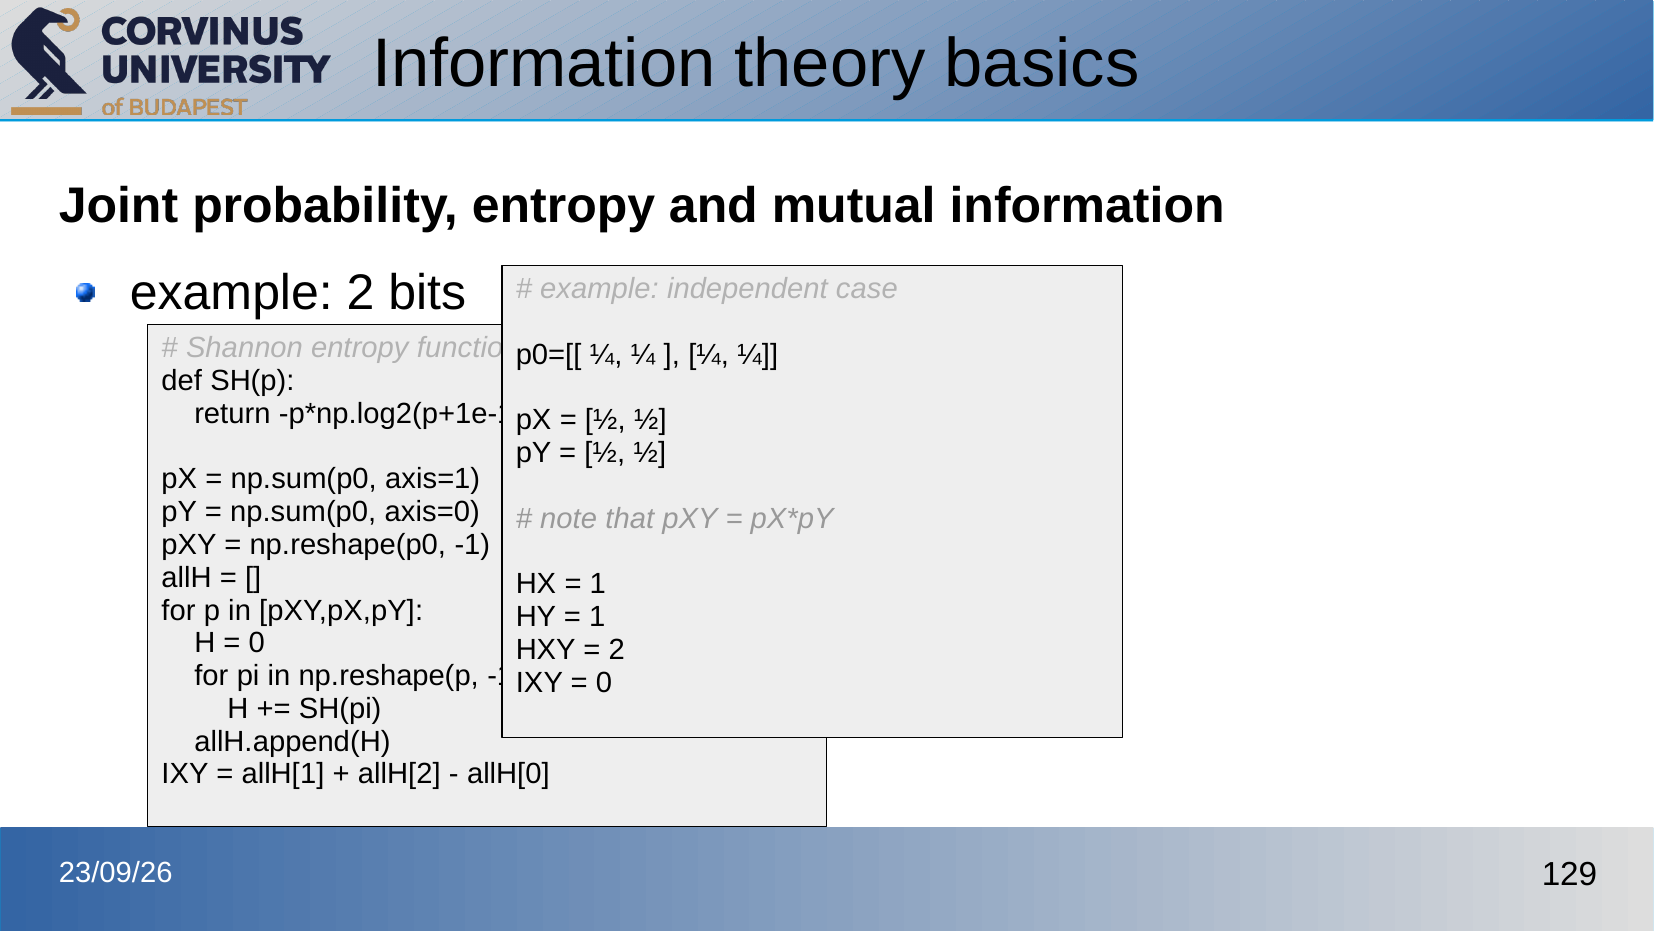

# Information theory basics
Joint probability, entropy and mutual information
example: 2 bits
# example: independent case
p0=[[ ¼, ¼ ], [¼, ¼]]
pX = [½, ½]
pY = [½, ½]
# note that pXY = pX*pY
HX = 1
HY = 1
HXY = 2
IXY = 0
# Shannon entropy function def SH(p):
 return -p*np.log2(p+1e-10)
pX = np.sum(p0, axis=1)
pY = np.sum(p0, axis=0)
pXY = np.reshape(p0, -1)
allH = []
for p in [pXY,pX,pY]:
 H = 0
 for pi in np.reshape(p, -1):
 H += SH(pi)
 allH.append(H)
IXY = allH[1] + allH[2] - allH[0]